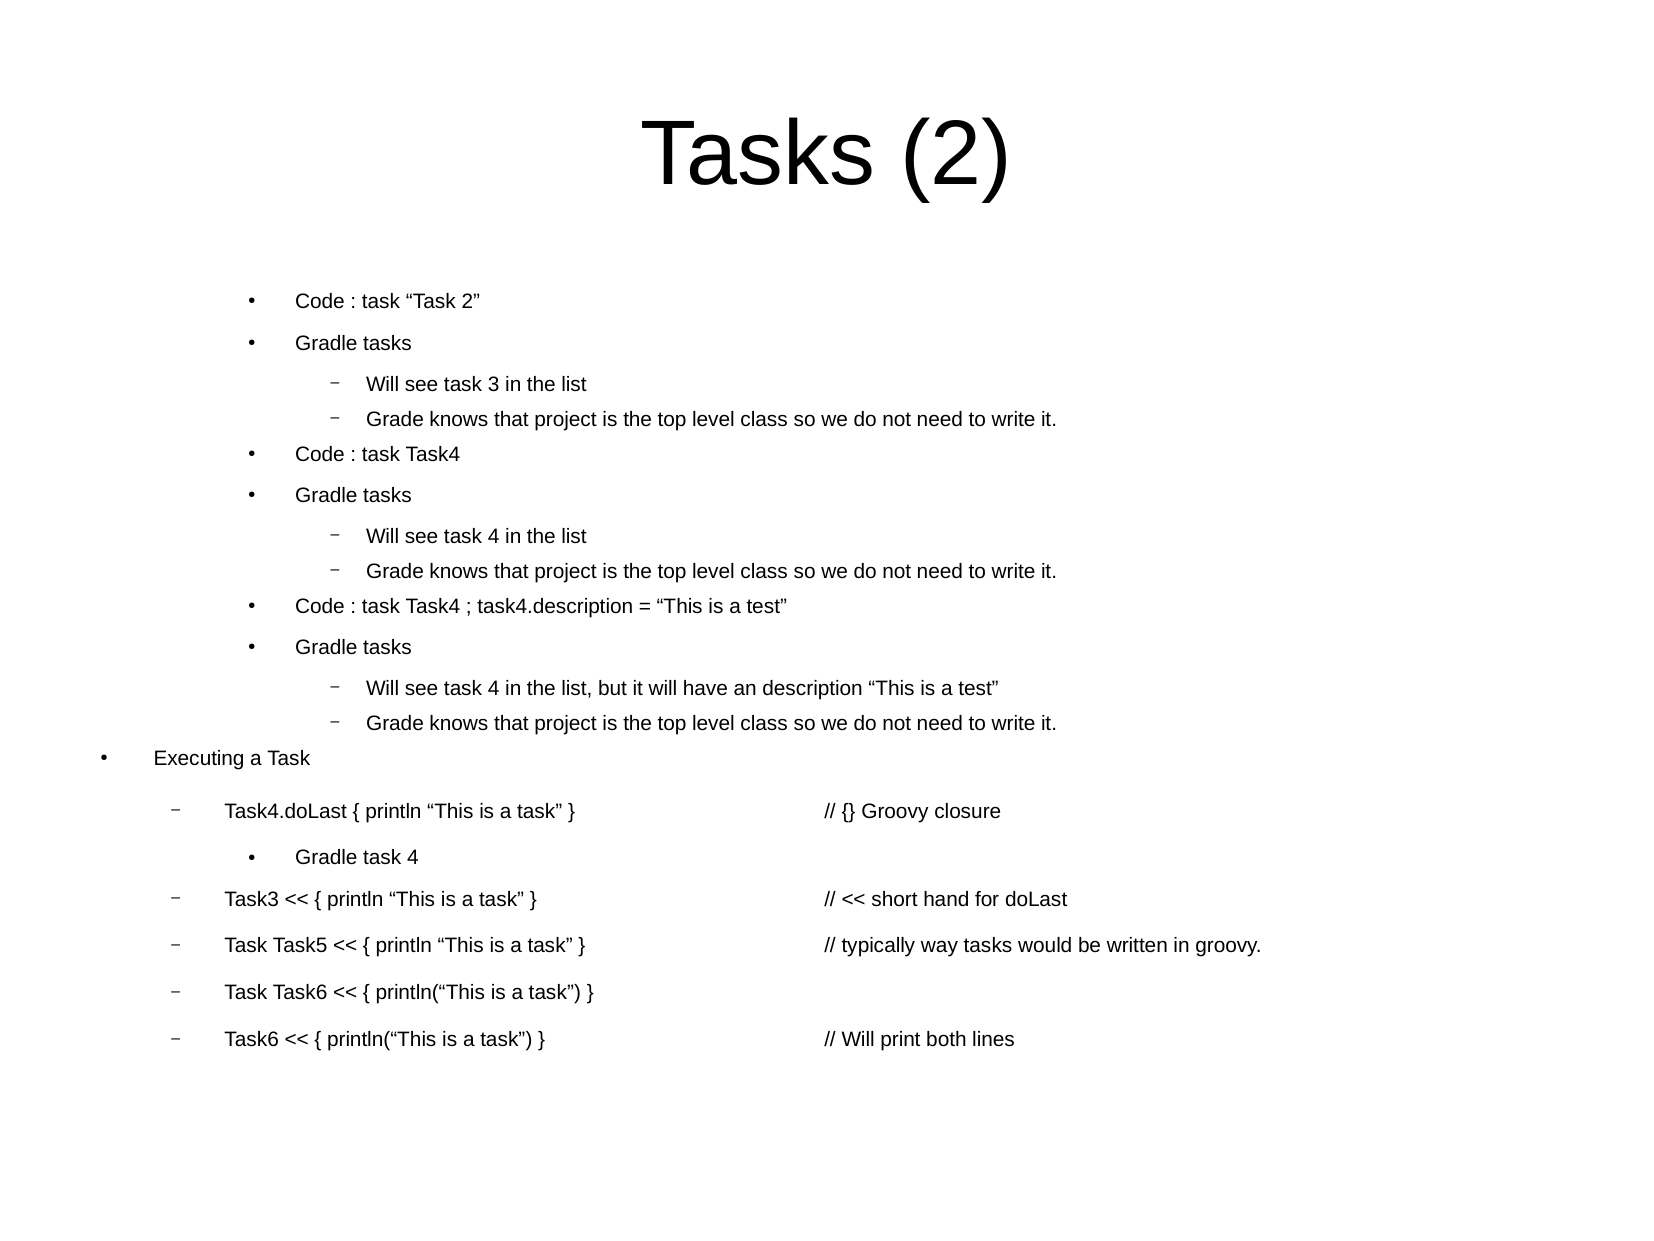

# Tasks (2)
Code : task “Task 2”
Gradle tasks
Will see task 3 in the list
Grade knows that project is the top level class so we do not need to write it.
Code : task Task4
Gradle tasks
Will see task 4 in the list
Grade knows that project is the top level class so we do not need to write it.
Code : task Task4 ; task4.description = “This is a test”
Gradle tasks
Will see task 4 in the list, but it will have an description “This is a test”
Grade knows that project is the top level class so we do not need to write it.
Executing a Task
Task4.doLast { println “This is a task” } 				// {} Groovy closure
Gradle task 4
Task3 << { println “This is a task” } 				// << short hand for doLast
Task Task5 << { println “This is a task” }				// typically way tasks would be written in groovy.
Task Task6 << { println(“This is a task”) }
Task6 << { println(“This is a task”) }				// Will print both lines